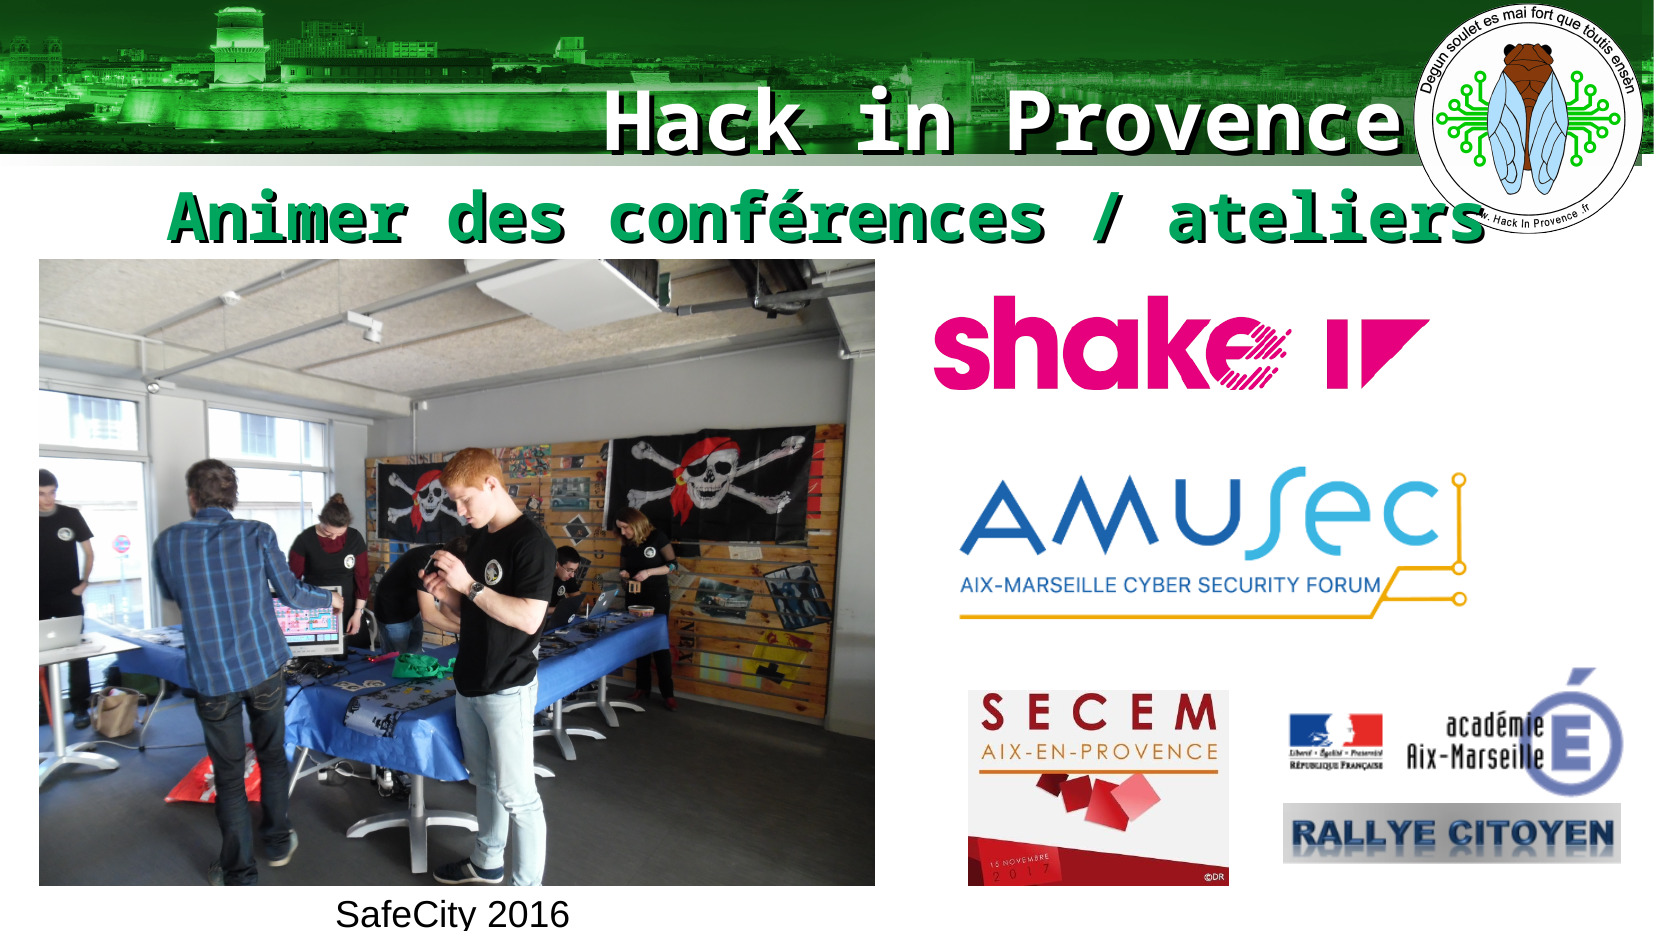

# Animer des conférences / ateliers
SafeCity 2016